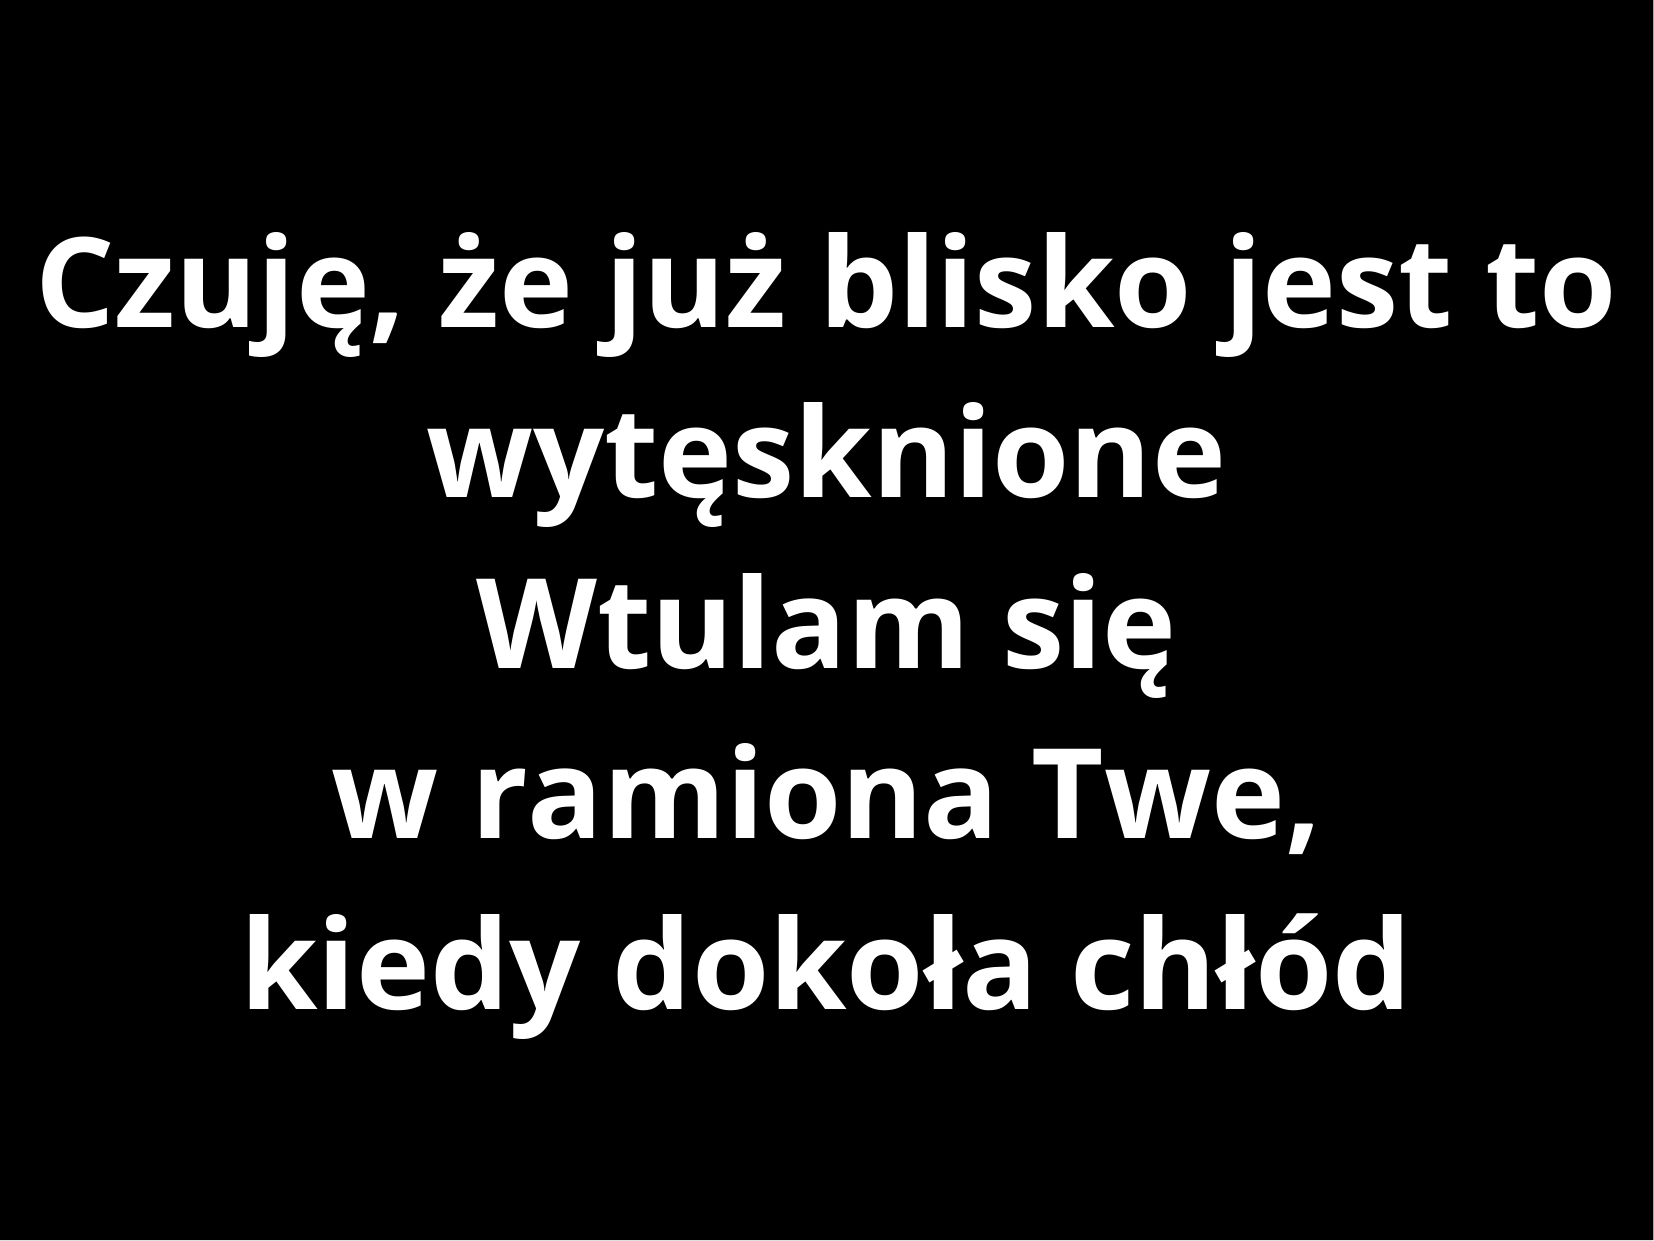

# Czuję, że już blisko jest to wytęsknione Wtulam się w ramiona Twe, kiedy dokoła chłód